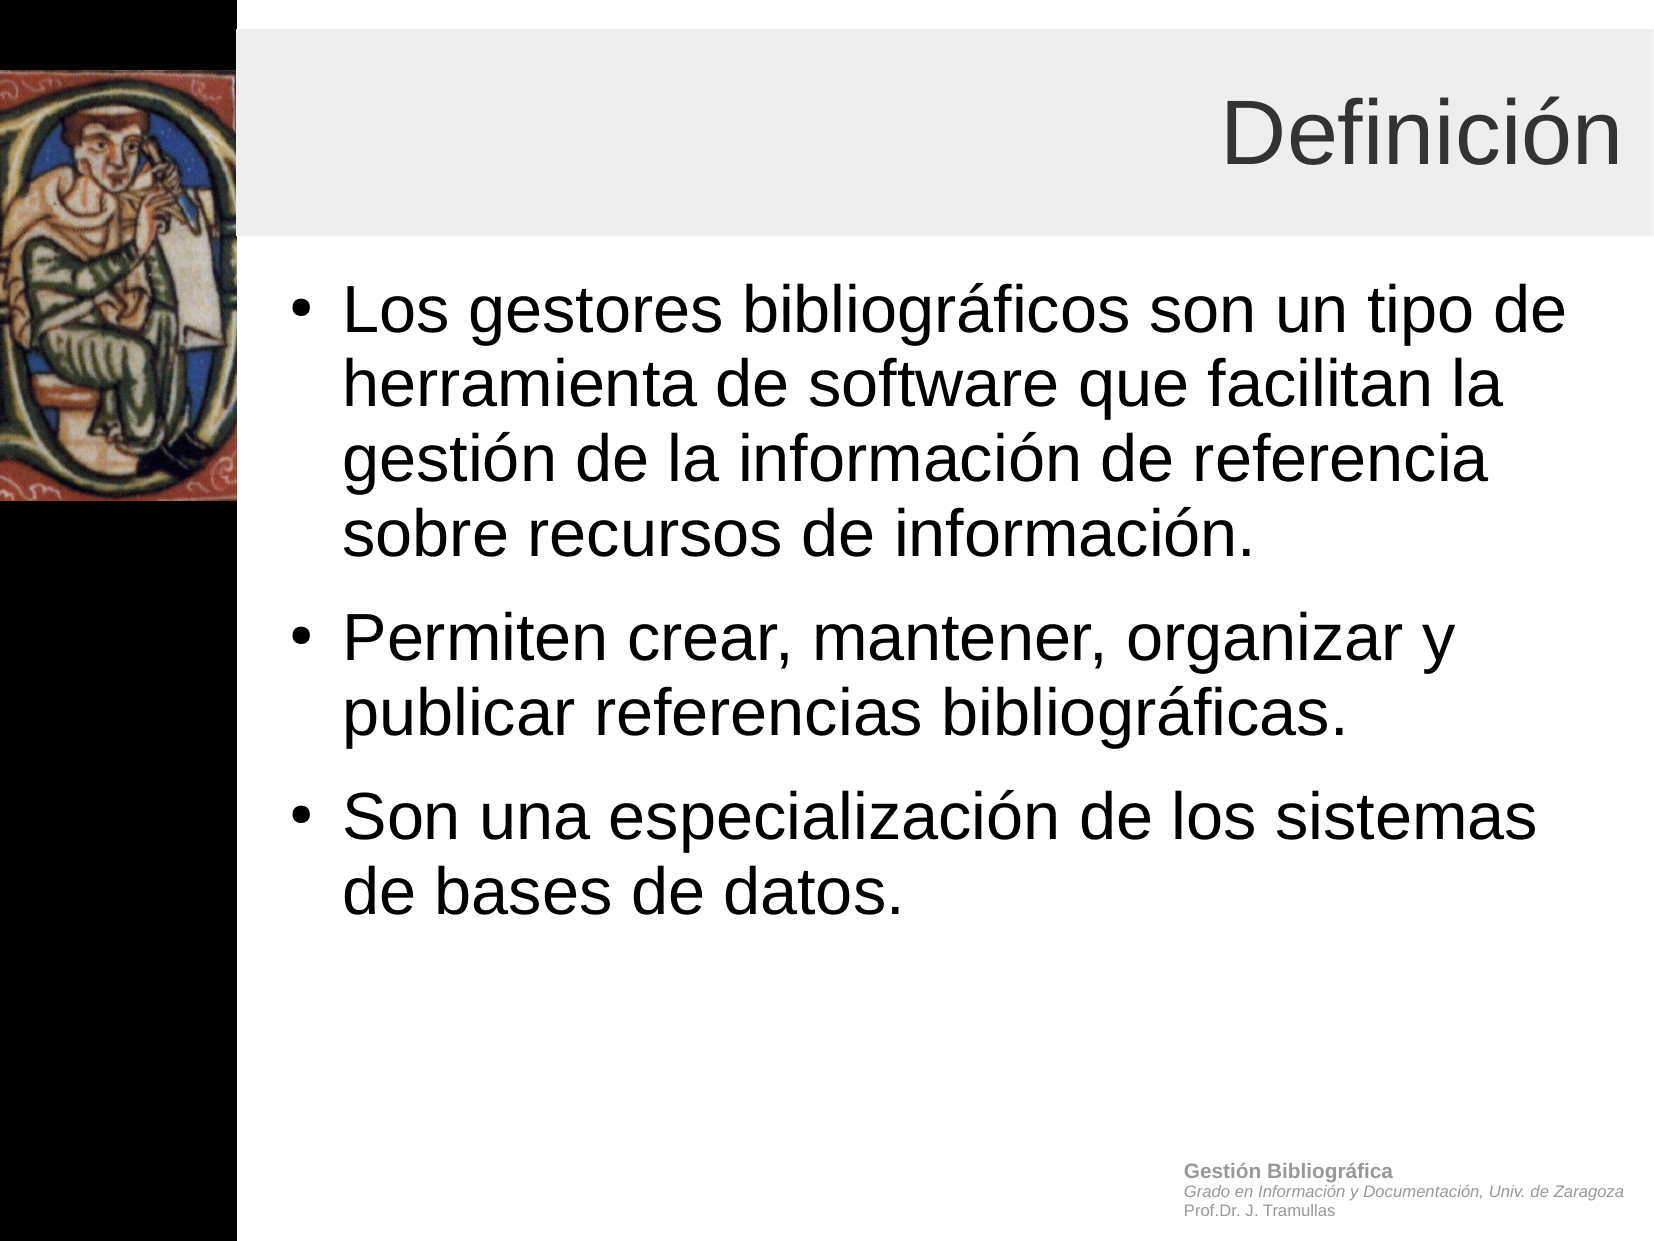

# Definición
Los gestores bibliográficos son un tipo de herramienta de software que facilitan la gestión de la información de referencia sobre recursos de información.
Permiten crear, mantener, organizar y publicar referencias bibliográficas.
Son una especialización de los sistemas de bases de datos.